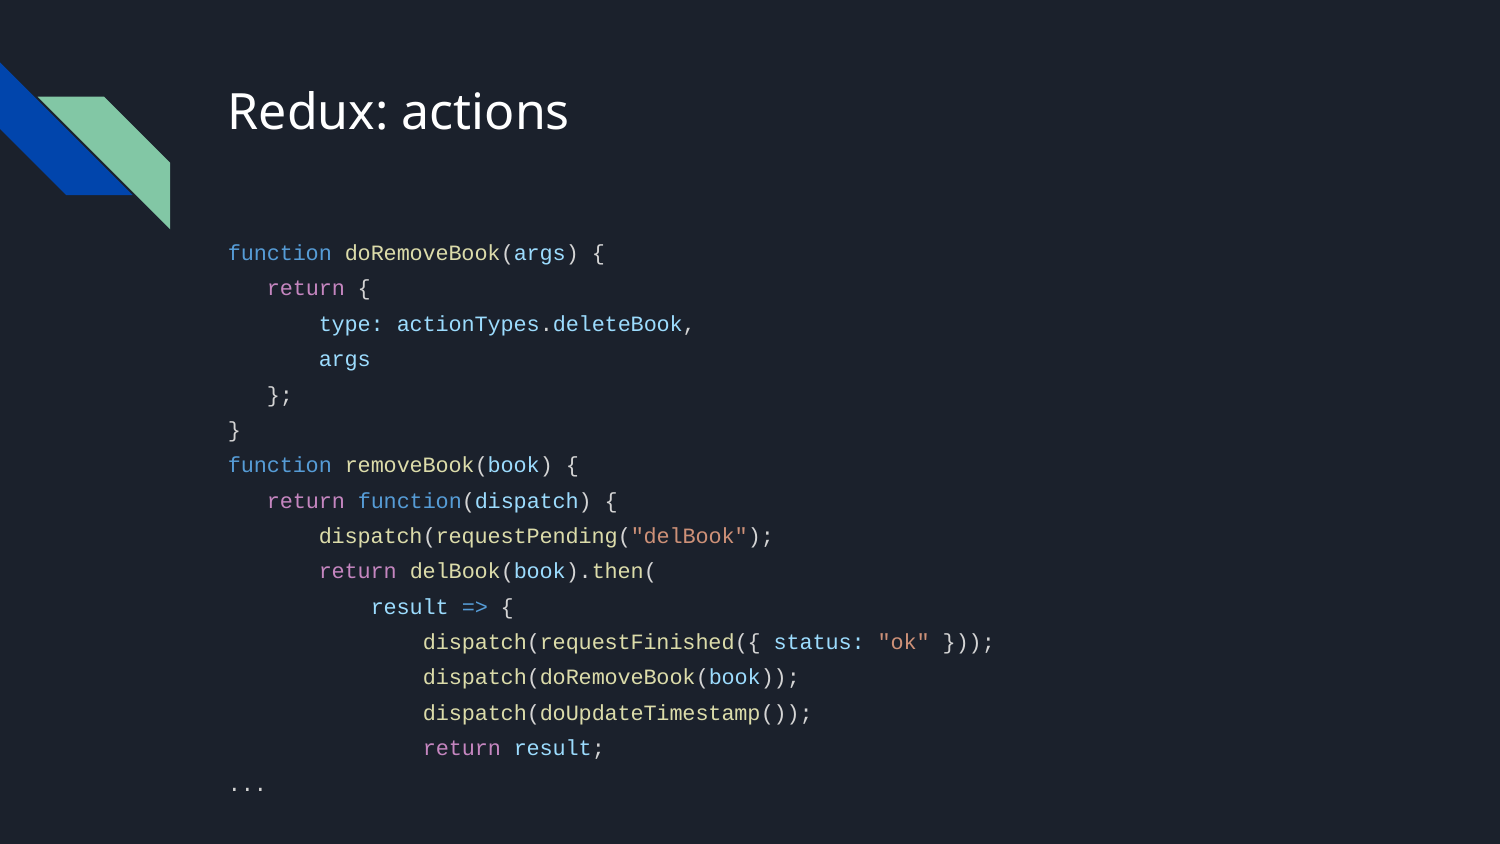

# Redux: actions
function doRemoveBook(args) {
 return {
 type: actionTypes.deleteBook,
 args
 };
}
function removeBook(book) {
 return function(dispatch) {
 dispatch(requestPending("delBook");
 return delBook(book).then(
 result => {
 dispatch(requestFinished({ status: "ok" }));
 dispatch(doRemoveBook(book));
 dispatch(doUpdateTimestamp());
 return result;
...